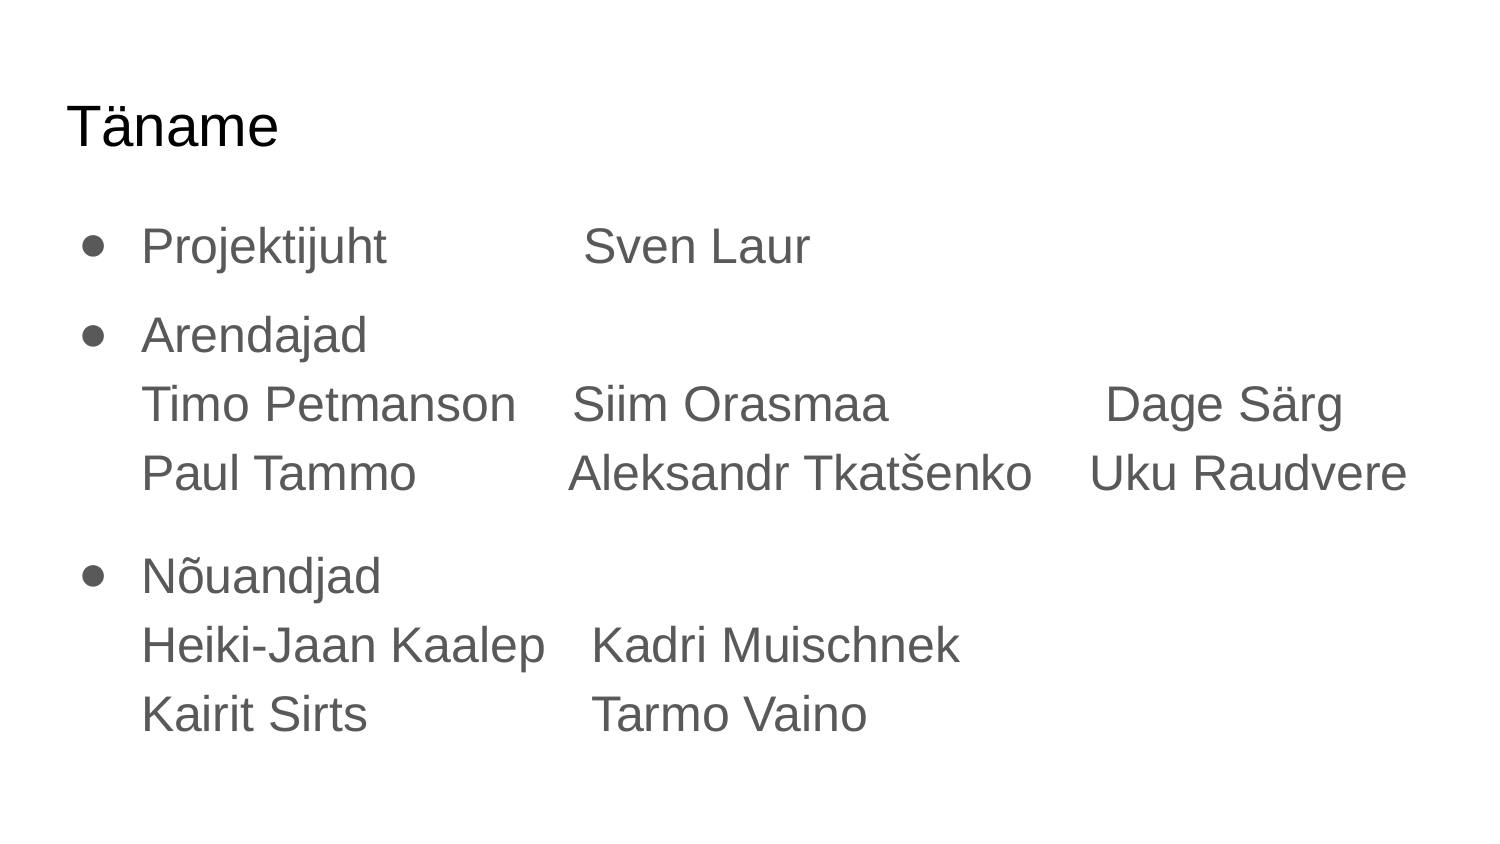

# Täname
Projektijuht Sven Laur
Arendajad
Timo Petmanson Siim Orasmaa		 Dage Särg
Paul Tammo Aleksandr Tkatšenko Uku Raudvere
Nõuandjad
Heiki-Jaan Kaalep	Kadri Muischnek
Kairit Sirts 			Tarmo Vaino